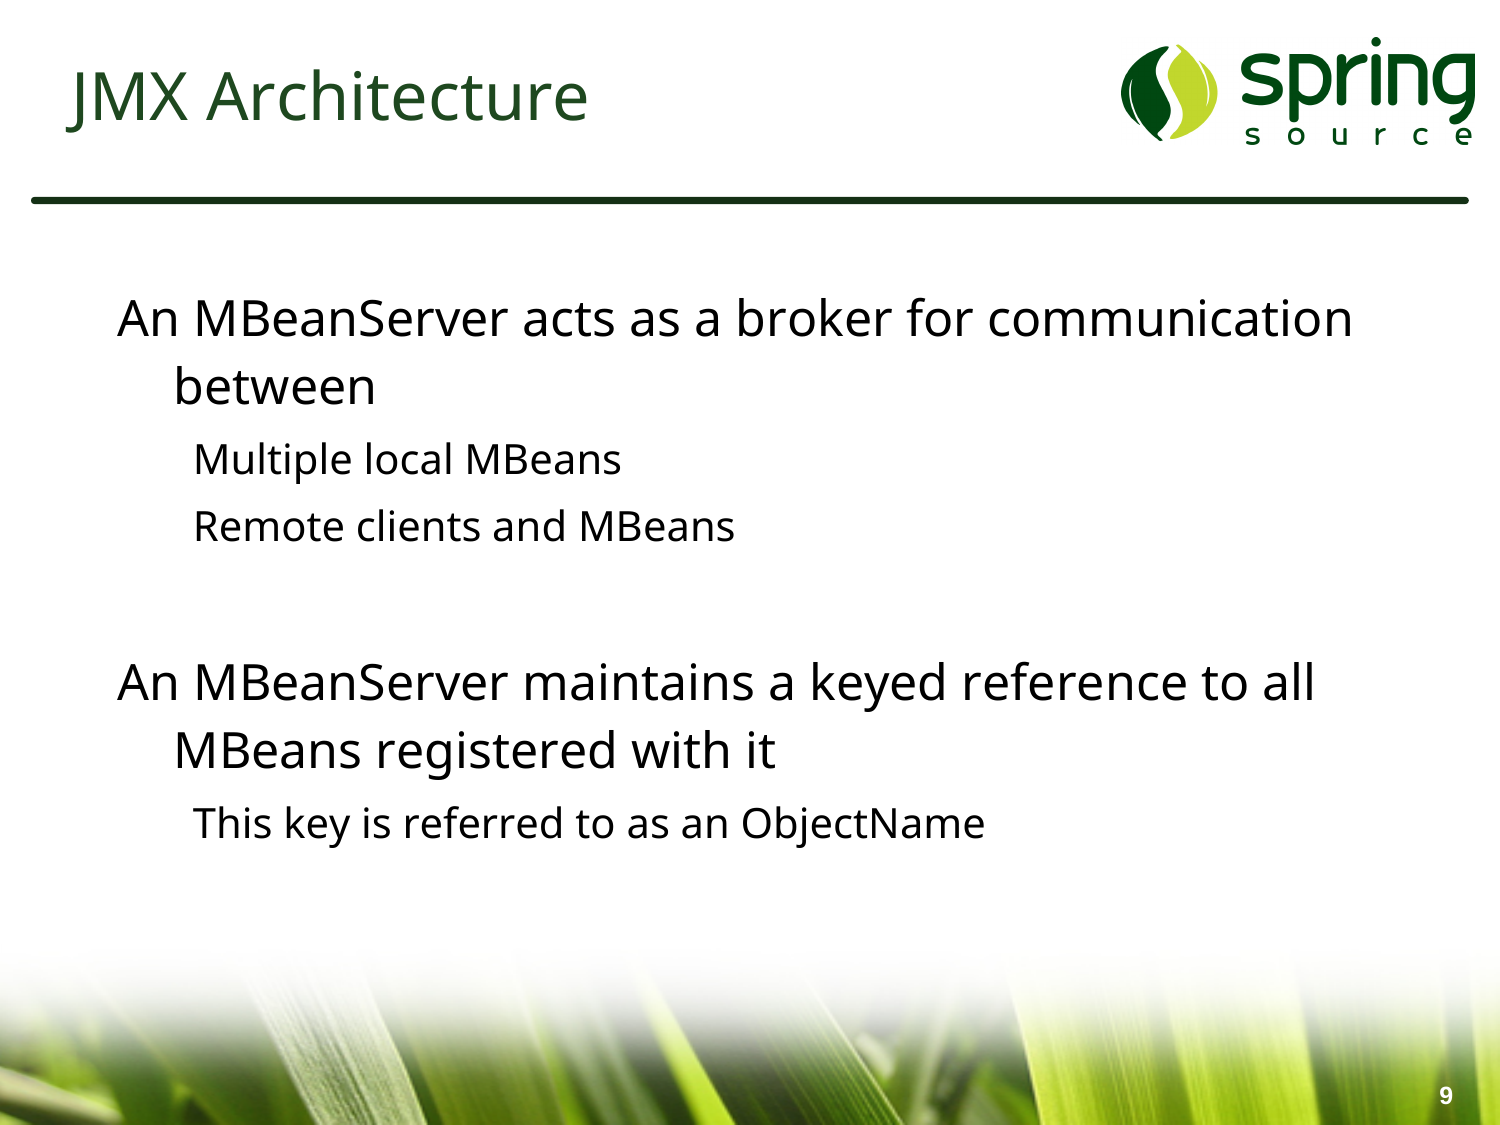

# JMX Architecture
An MBeanServer acts as a broker for communication between
Multiple local MBeans
Remote clients and MBeans
An MBeanServer maintains a keyed reference to all MBeans registered with it
This key is referred to as an ObjectName